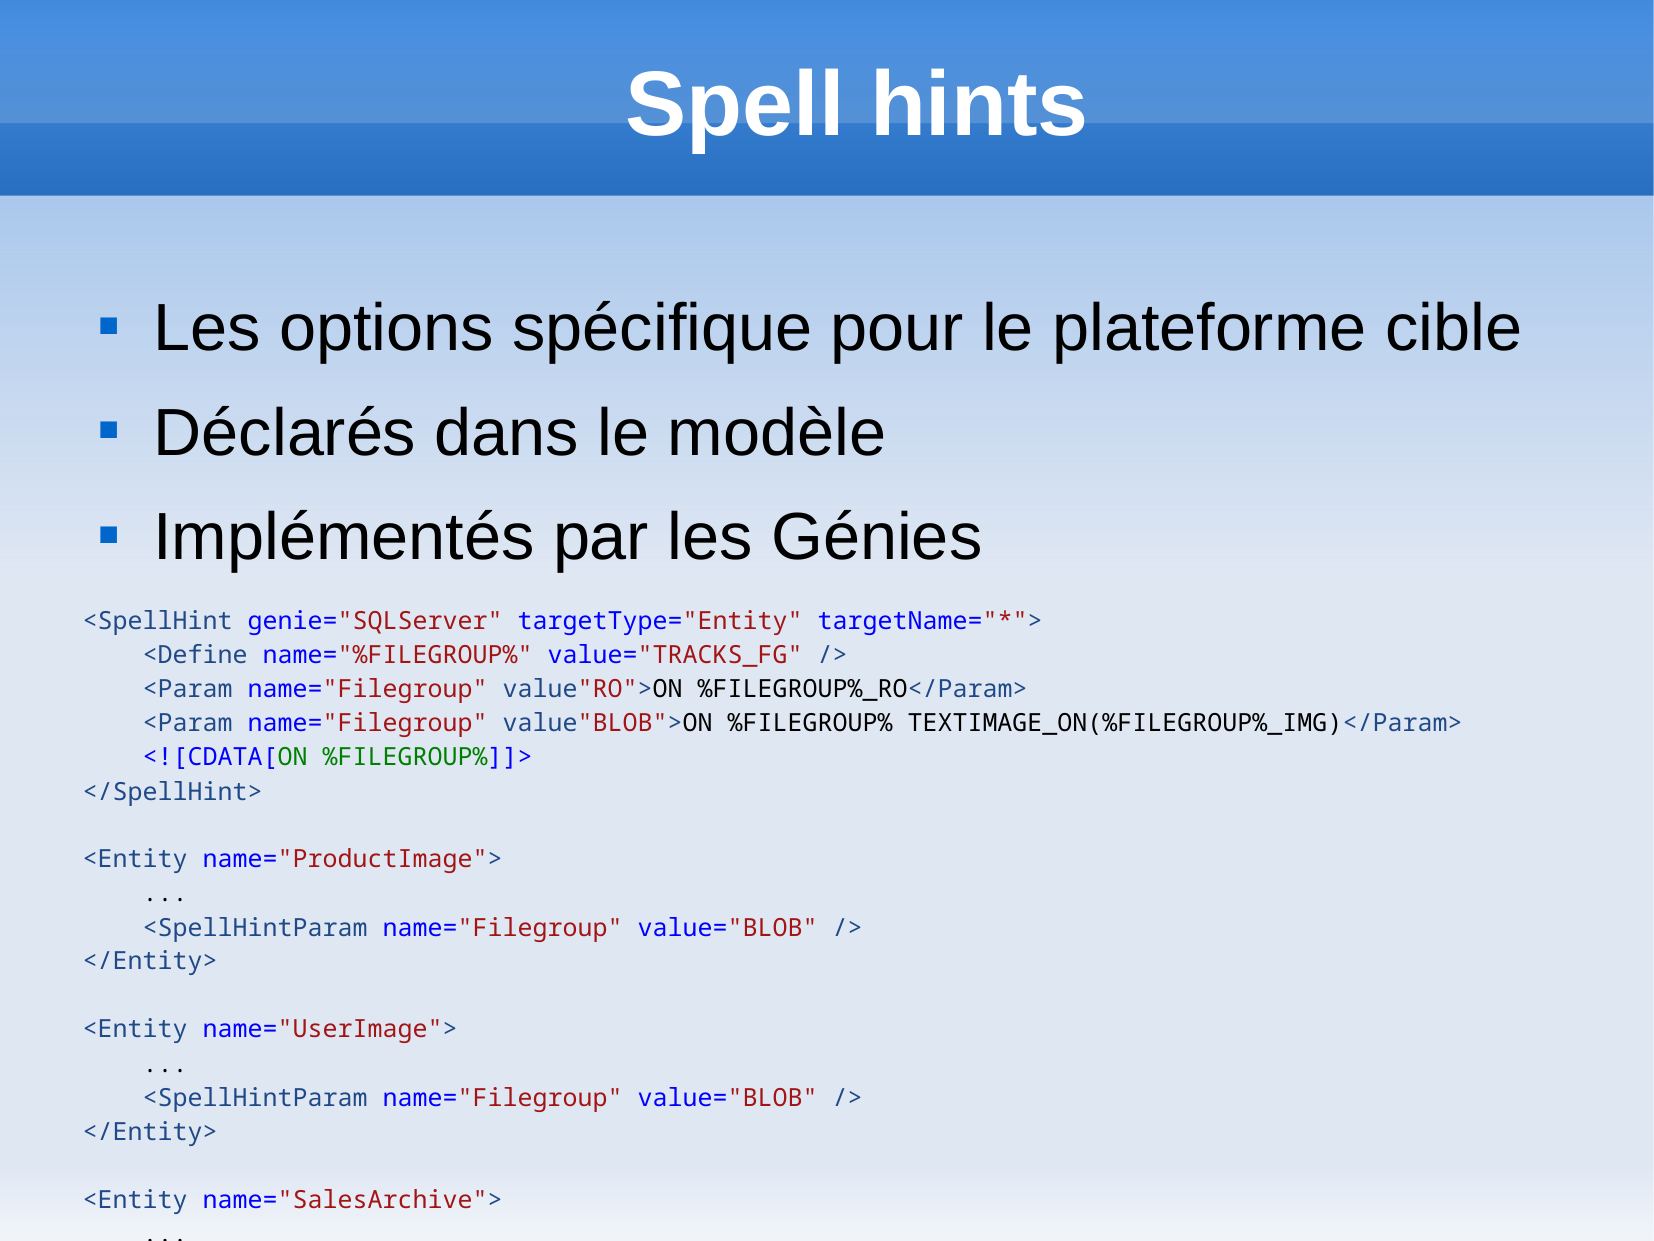

# Spell hints
Les options spécifique pour le plateforme cible
Déclarés dans le modèle
Implémentés par les Génies
<SpellHint genie="SQLServer" targetType="Entity" targetName="*">
 <Define name="%FILEGROUP%" value="TRACKS_FG" />
 <Param name="Filegroup" value"RO">ON %FILEGROUP%_RO</Param>
 <Param name="Filegroup" value"BLOB">ON %FILEGROUP% TEXTIMAGE_ON(%FILEGROUP%_IMG)</Param>
 <![CDATA[ON %FILEGROUP%]]>
</SpellHint>
<Entity name="ProductImage">
 ...
 <SpellHintParam name="Filegroup" value="BLOB" />
</Entity>
<Entity name="UserImage">
 ...
 <SpellHintParam name="Filegroup" value="BLOB" />
</Entity>
<Entity name="SalesArchive">
 ...
 <SpellHintParam name="Filegroup" value="RO" />
</Entity>